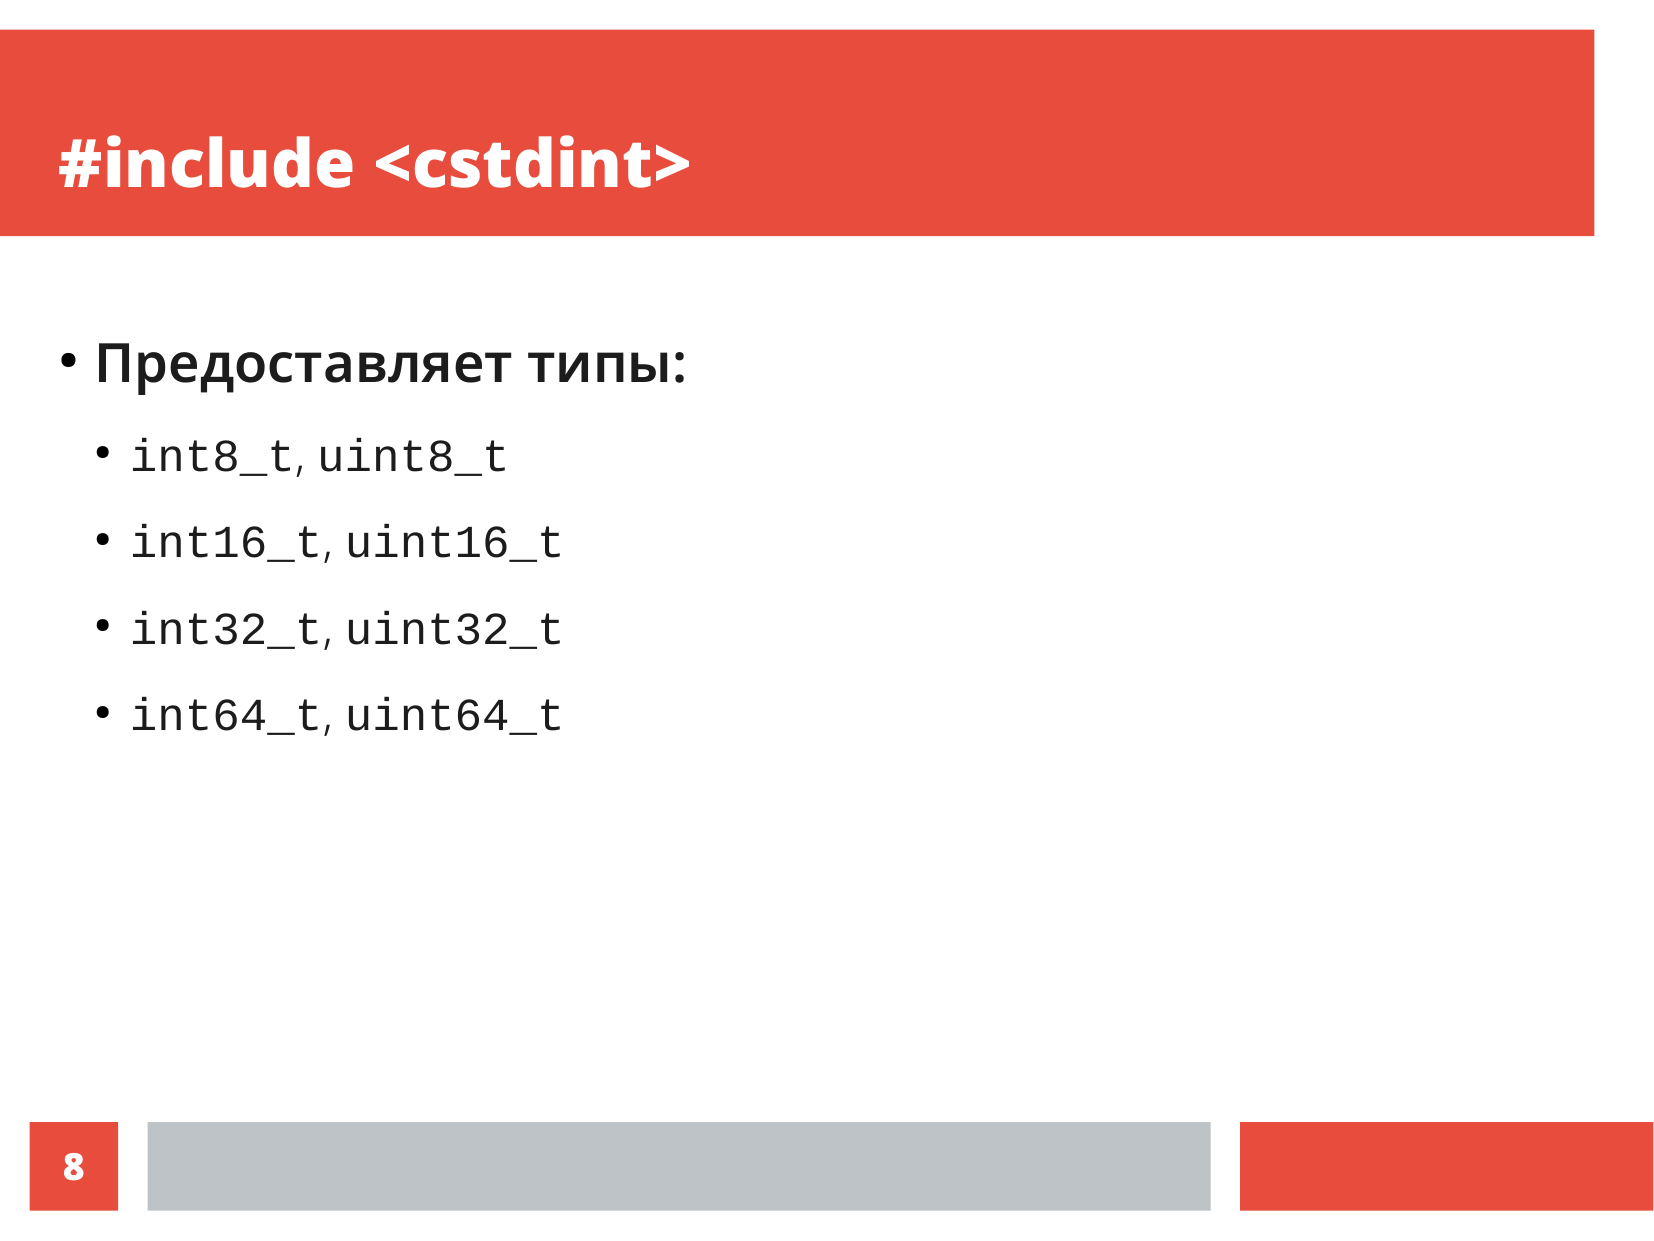

# #include <cstdint>
Предоставляет типы:
int8_t, uint8_t
int16_t, uint16_t
int32_t, uint32_t
int64_t, uint64_t
8